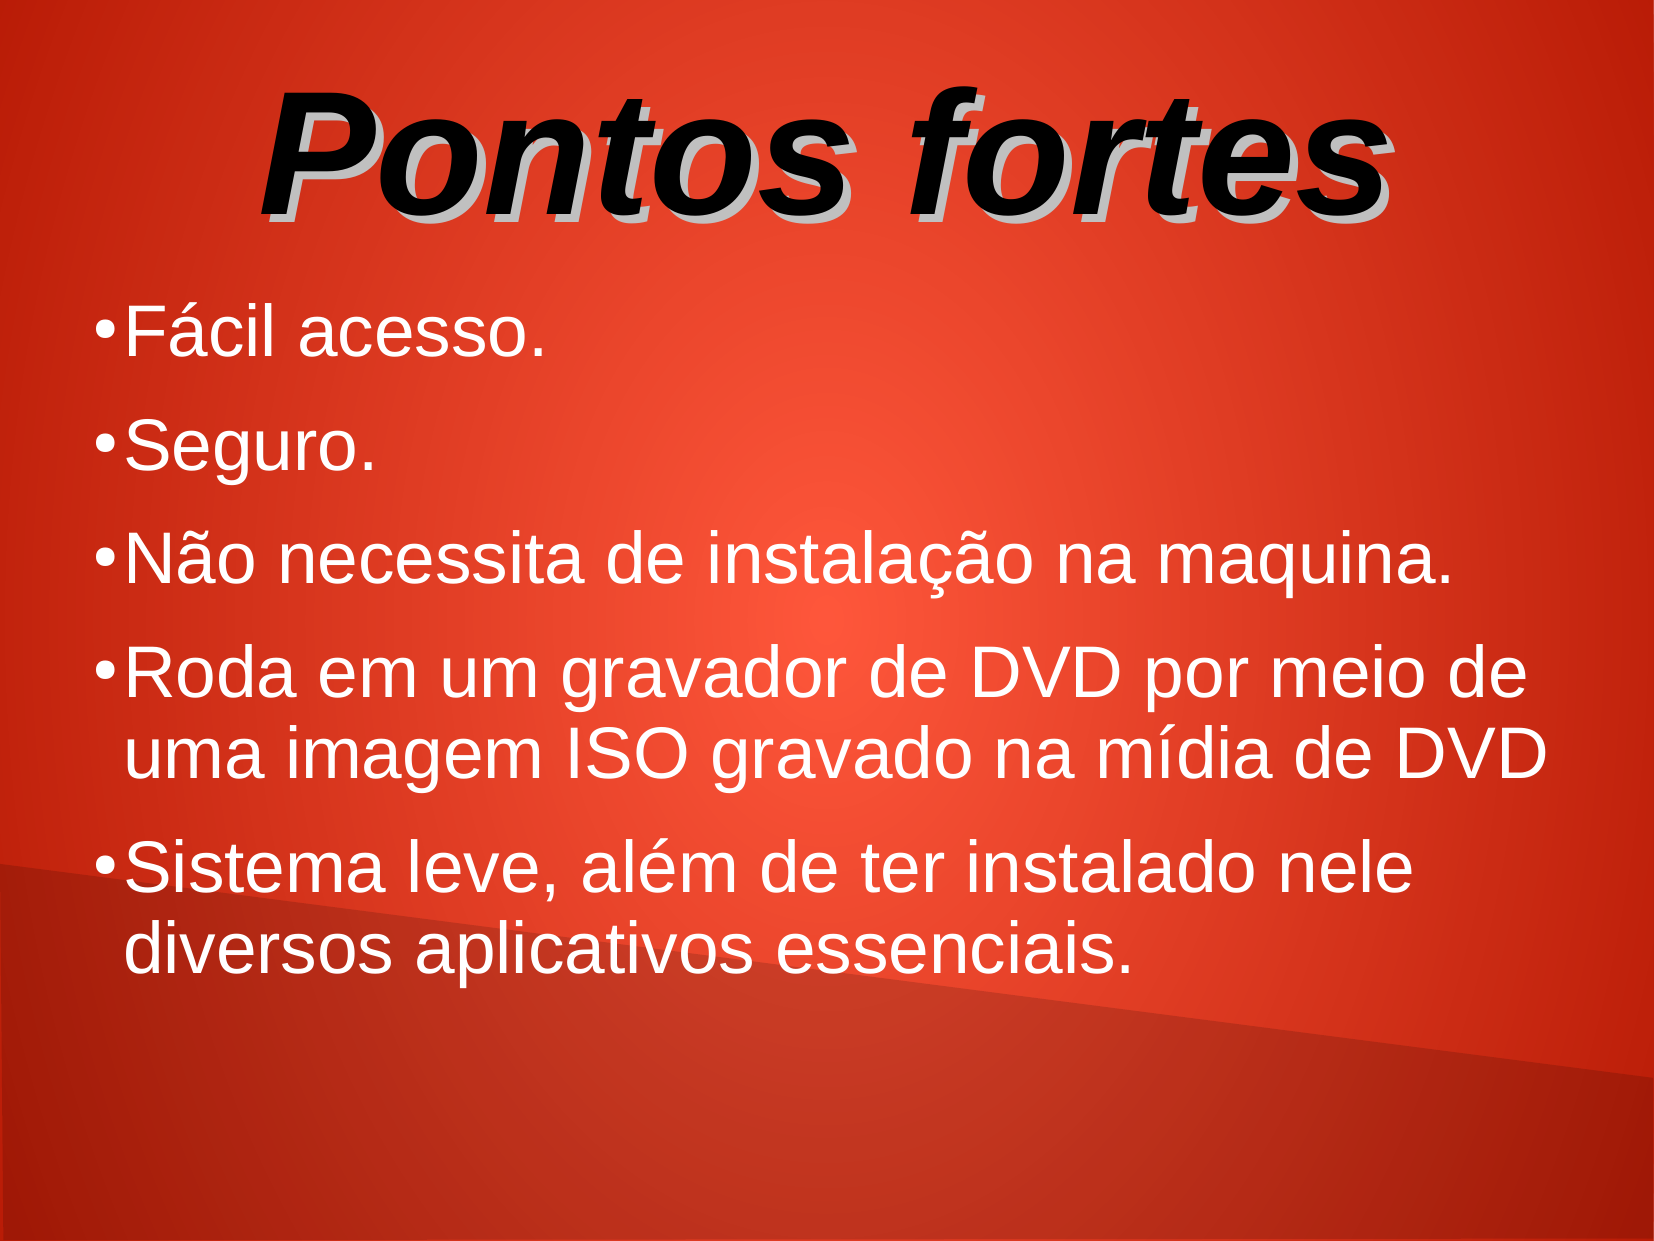

# Pontos fortes
Fácil acesso.
Seguro.
Não necessita de instalação na maquina.
Roda em um gravador de DVD por meio de uma imagem ISO gravado na mídia de DVD
Sistema leve, além de ter instalado nele diversos aplicativos essenciais.